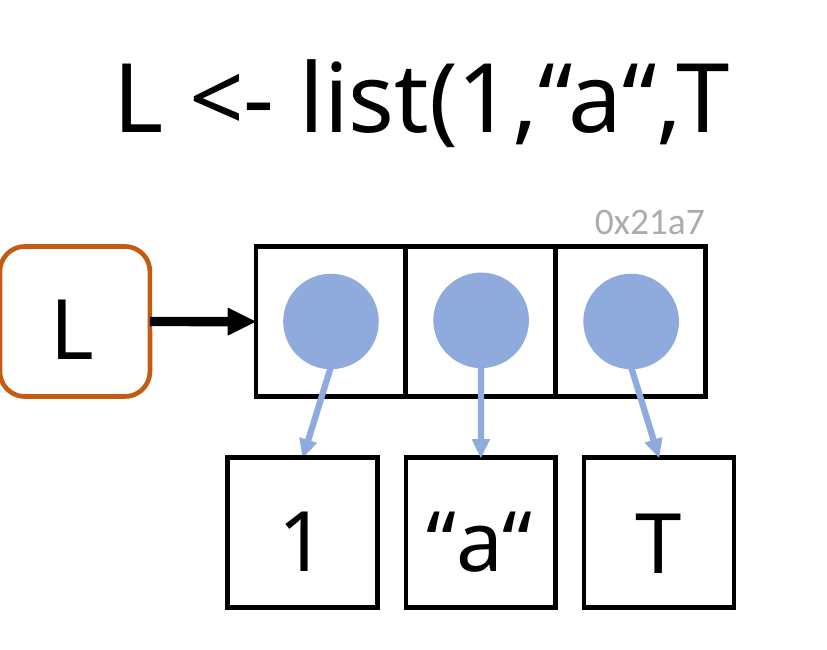

L <- list(1,“a“,T
0x21a7
L
1
1
1
1
“a“
T